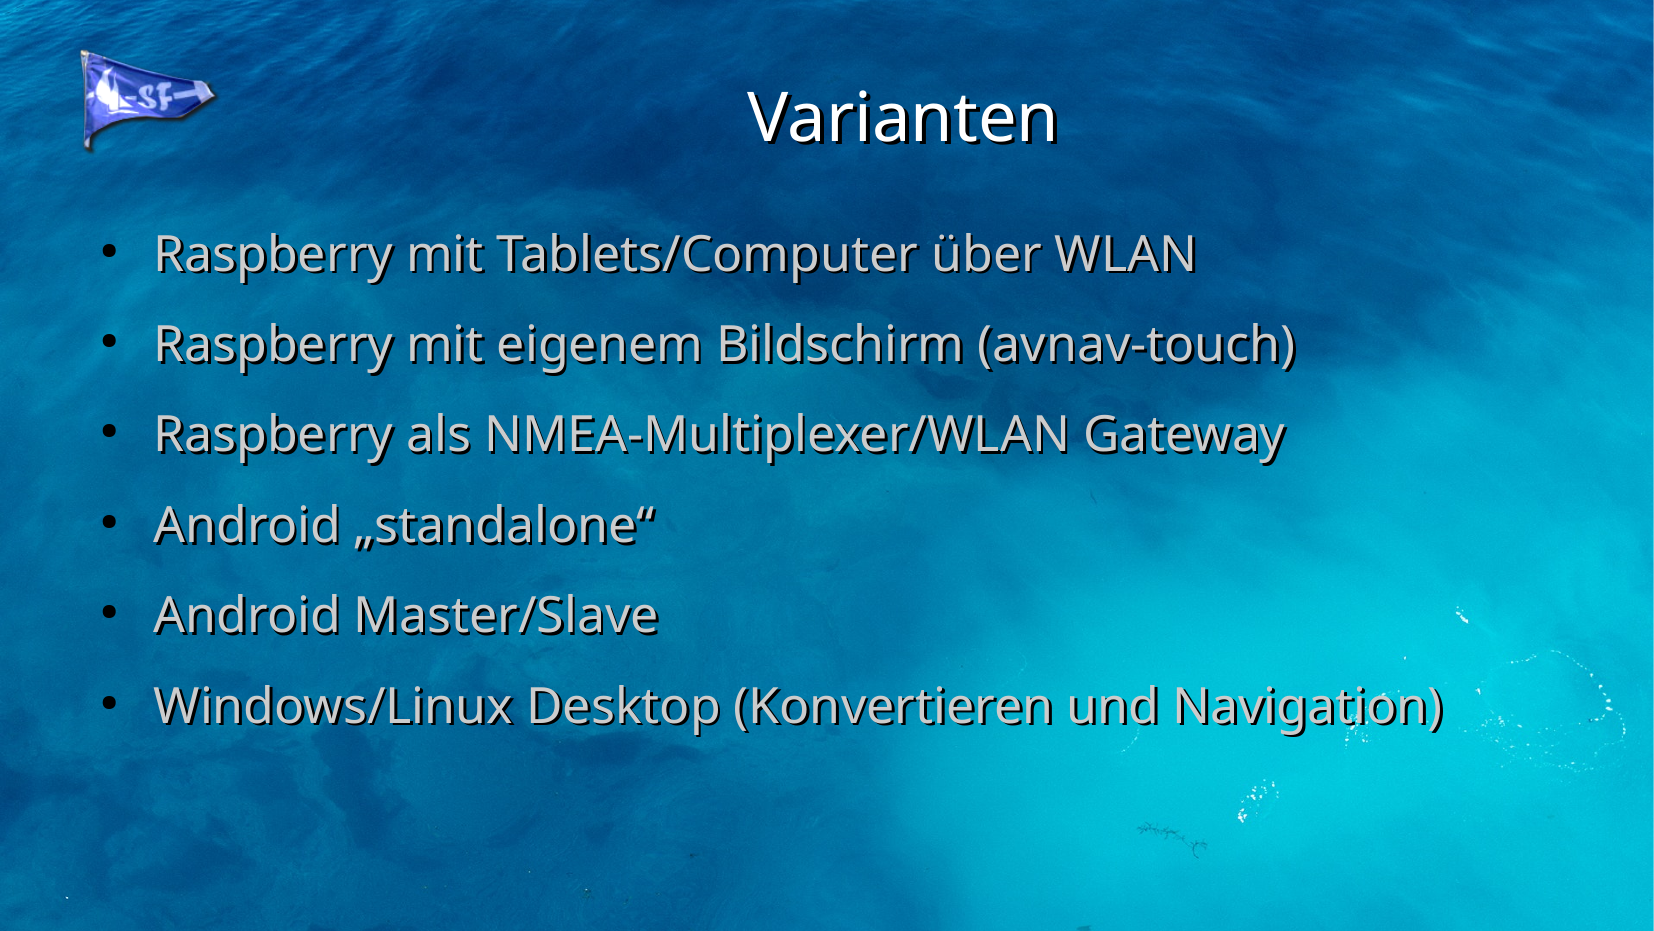

# Varianten
Raspberry mit Tablets/Computer über WLAN
Raspberry mit eigenem Bildschirm (avnav-touch)
Raspberry als NMEA-Multiplexer/WLAN Gateway
Android „standalone“
Android Master/Slave
Windows/Linux Desktop (Konvertieren und Navigation)